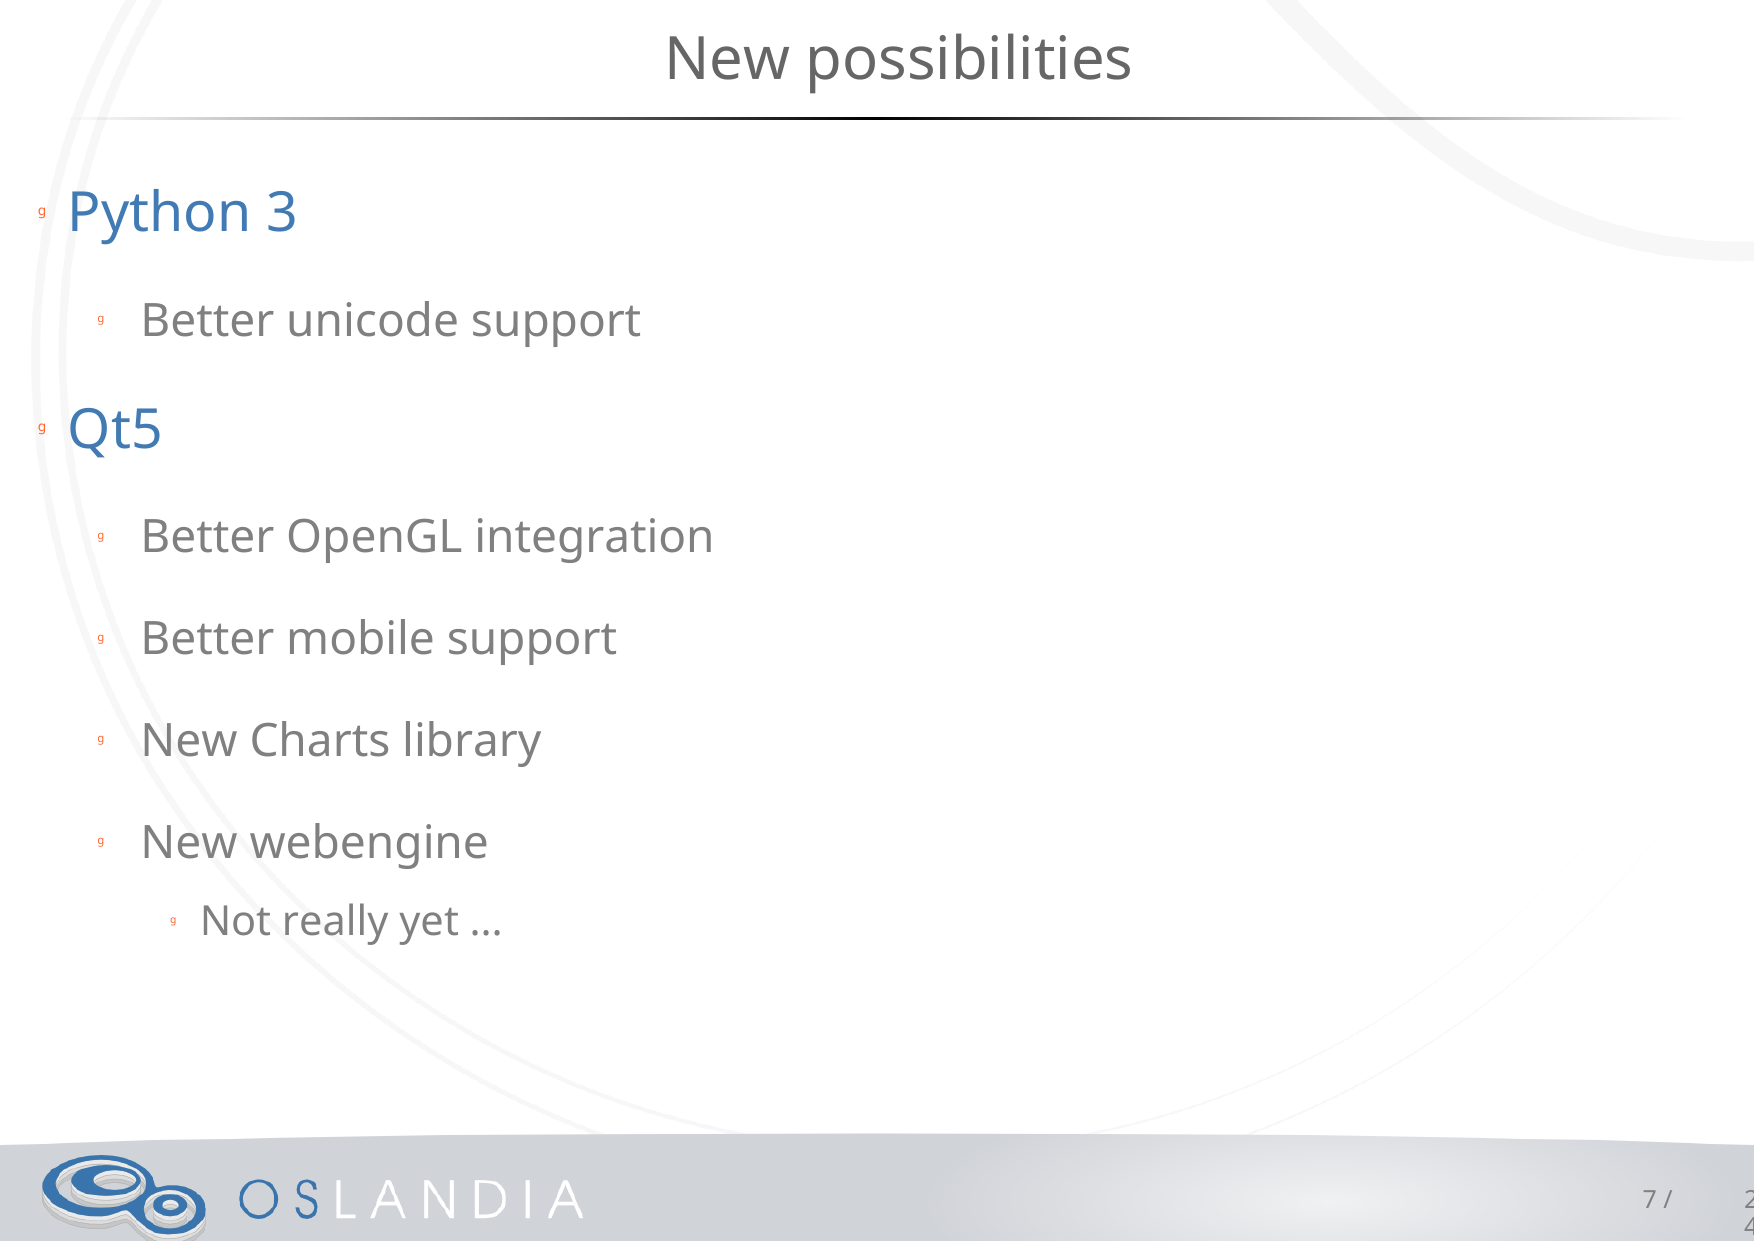

# New possibilities
Python 3
Better unicode support
Qt5
Better OpenGL integration
Better mobile support
New Charts library
New webengine
Not really yet ...